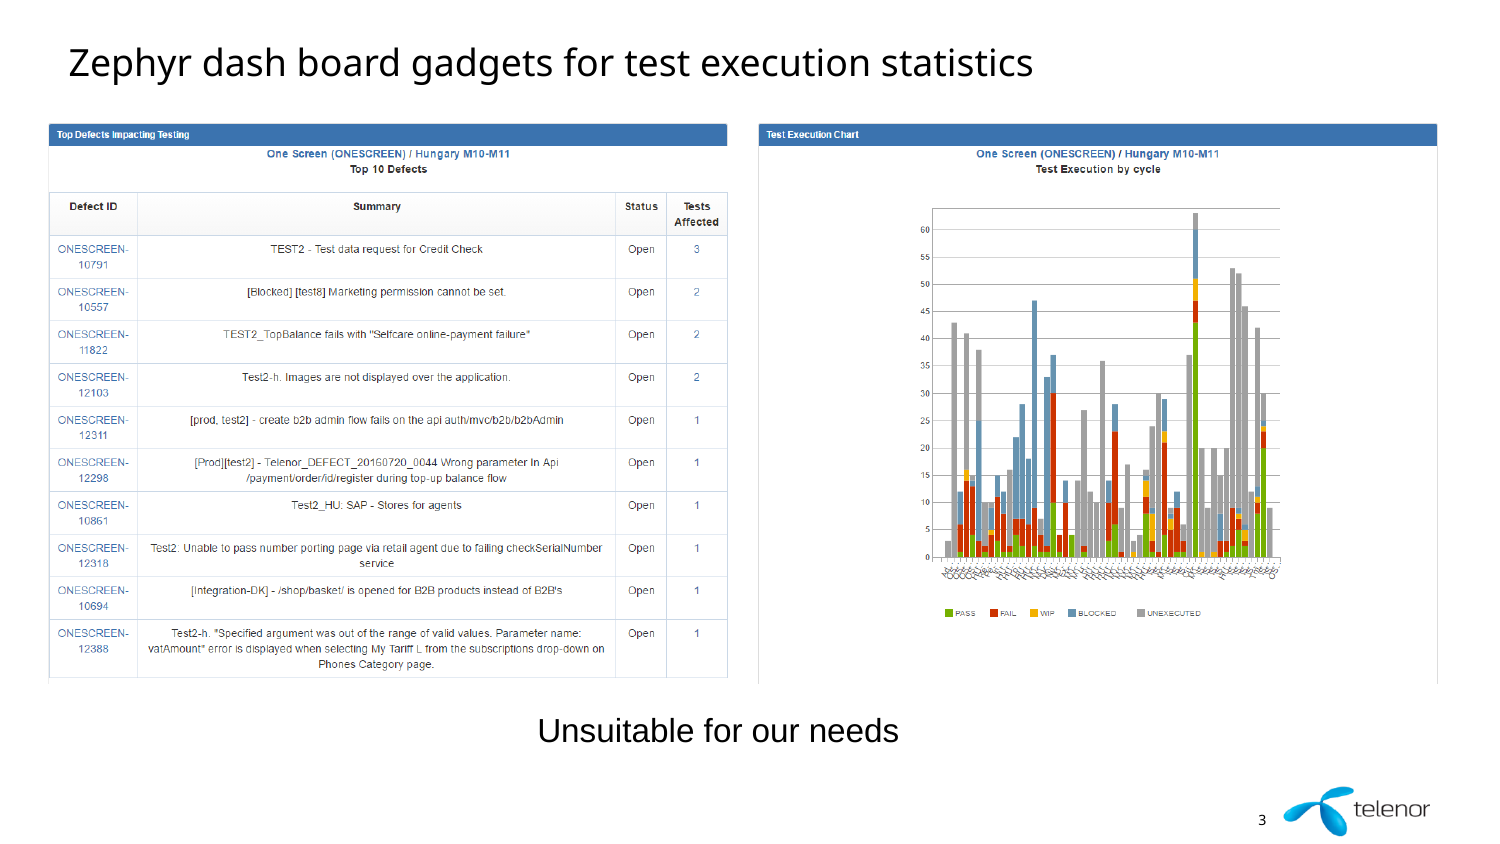

# Zephyr dash board gadgets for test execution statistics
Unsuitable for our needs